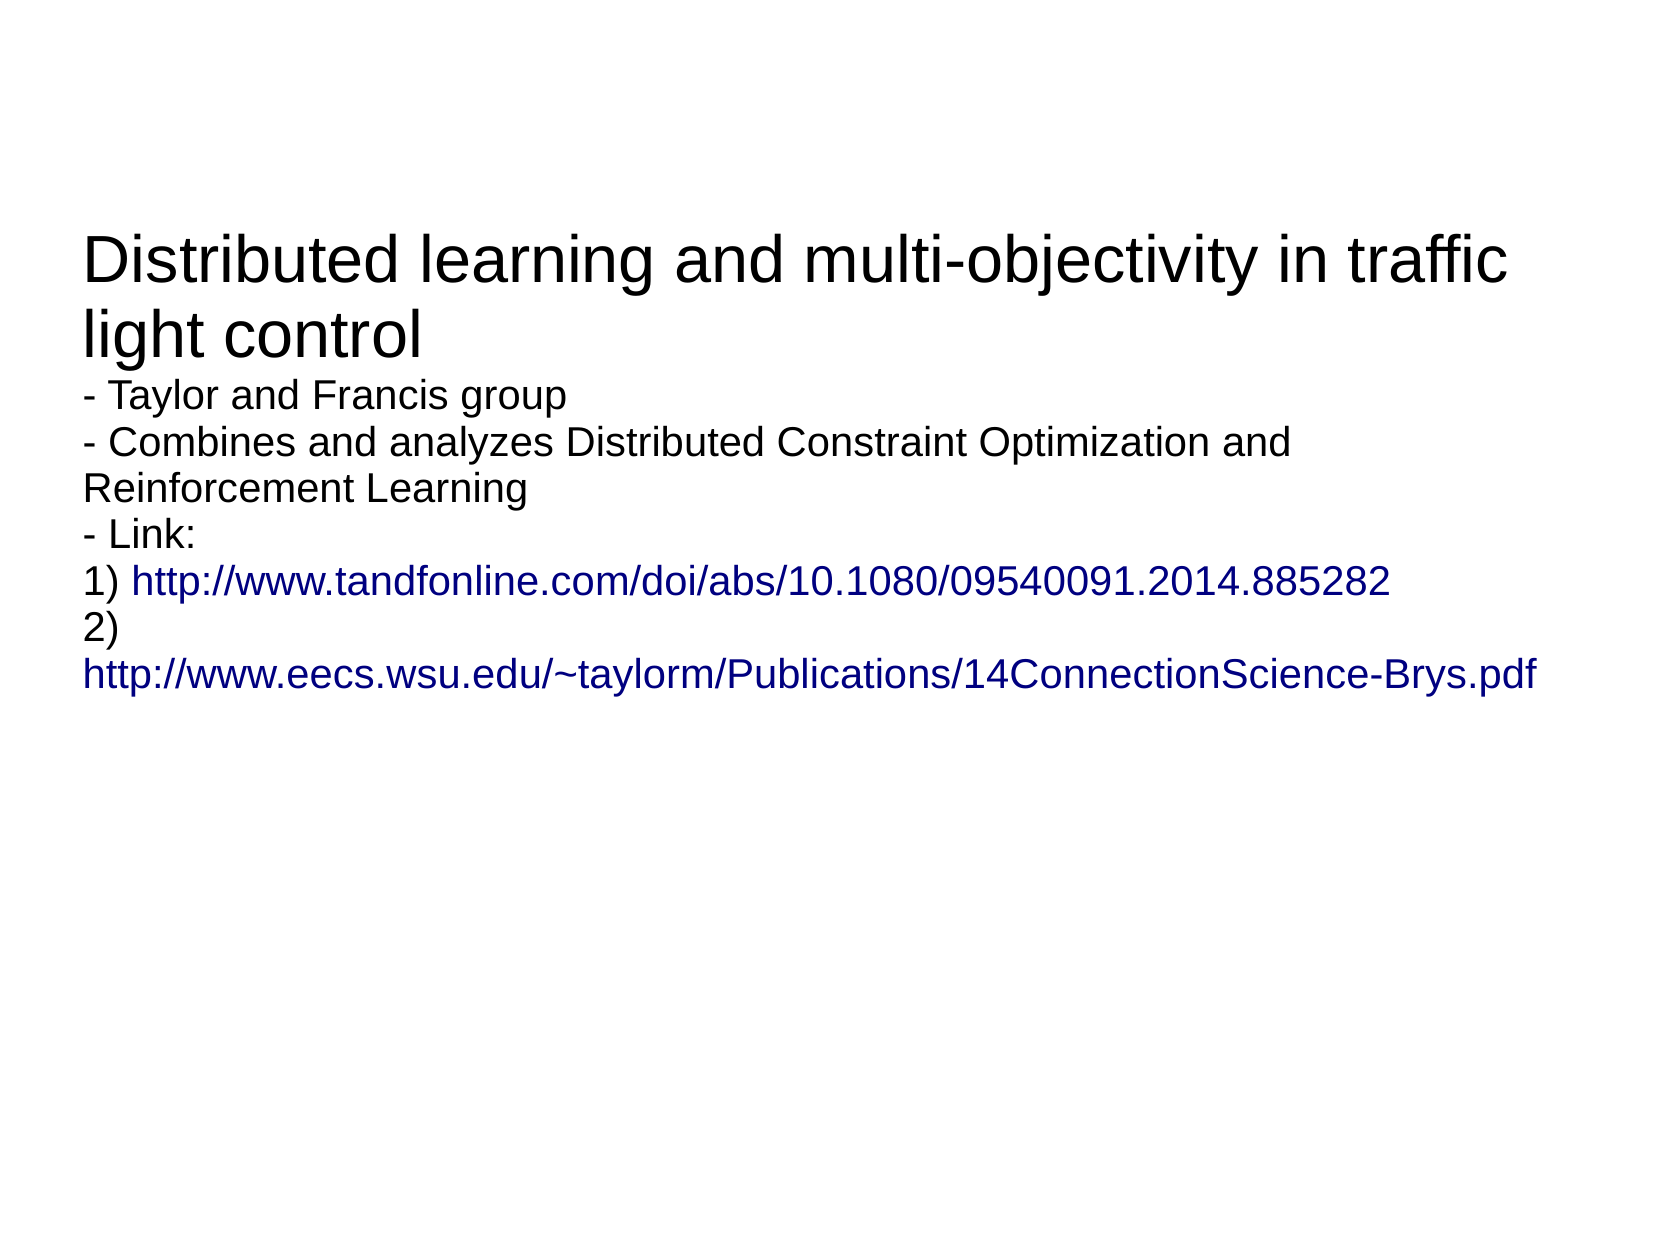

# Distributed learning and multi-objectivity in traffic light control
- Taylor and Francis group
- Combines and analyzes Distributed Constraint Optimization and Reinforcement Learning
- Link:
1) http://www.tandfonline.com/doi/abs/10.1080/09540091.2014.885282
2) http://www.eecs.wsu.edu/~taylorm/Publications/14ConnectionScience-Brys.pdf